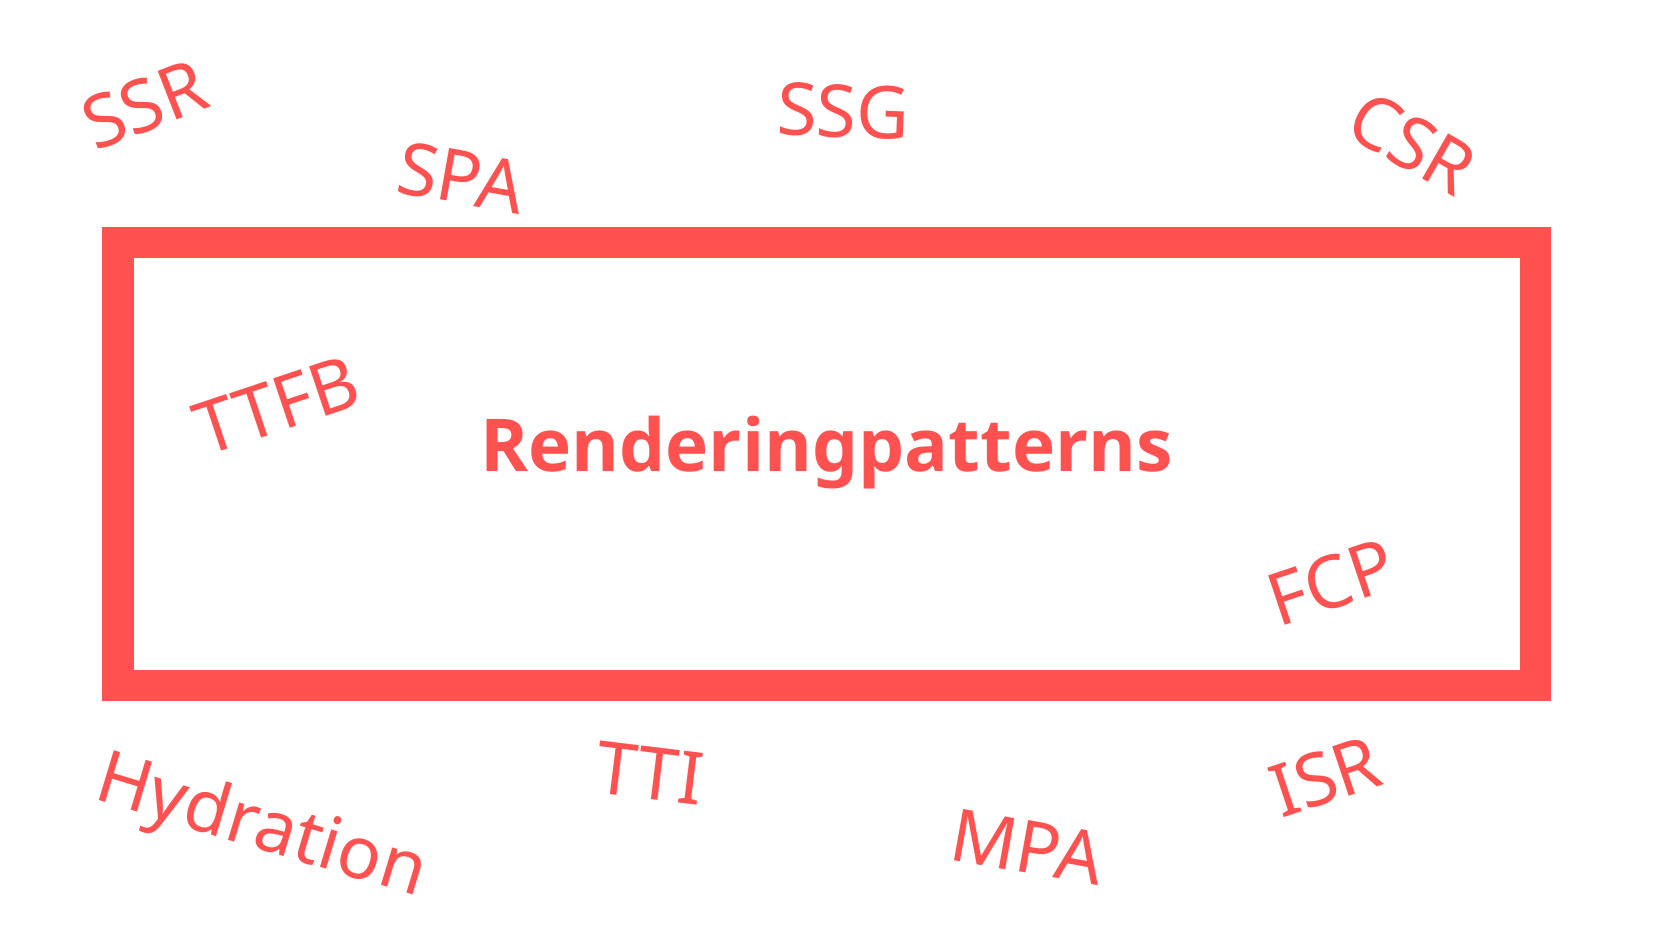

SSR
SSG
CSR
SPA
TTFB
# Renderingpatterns
FCP
TTI
ISR
Hydration
MPA